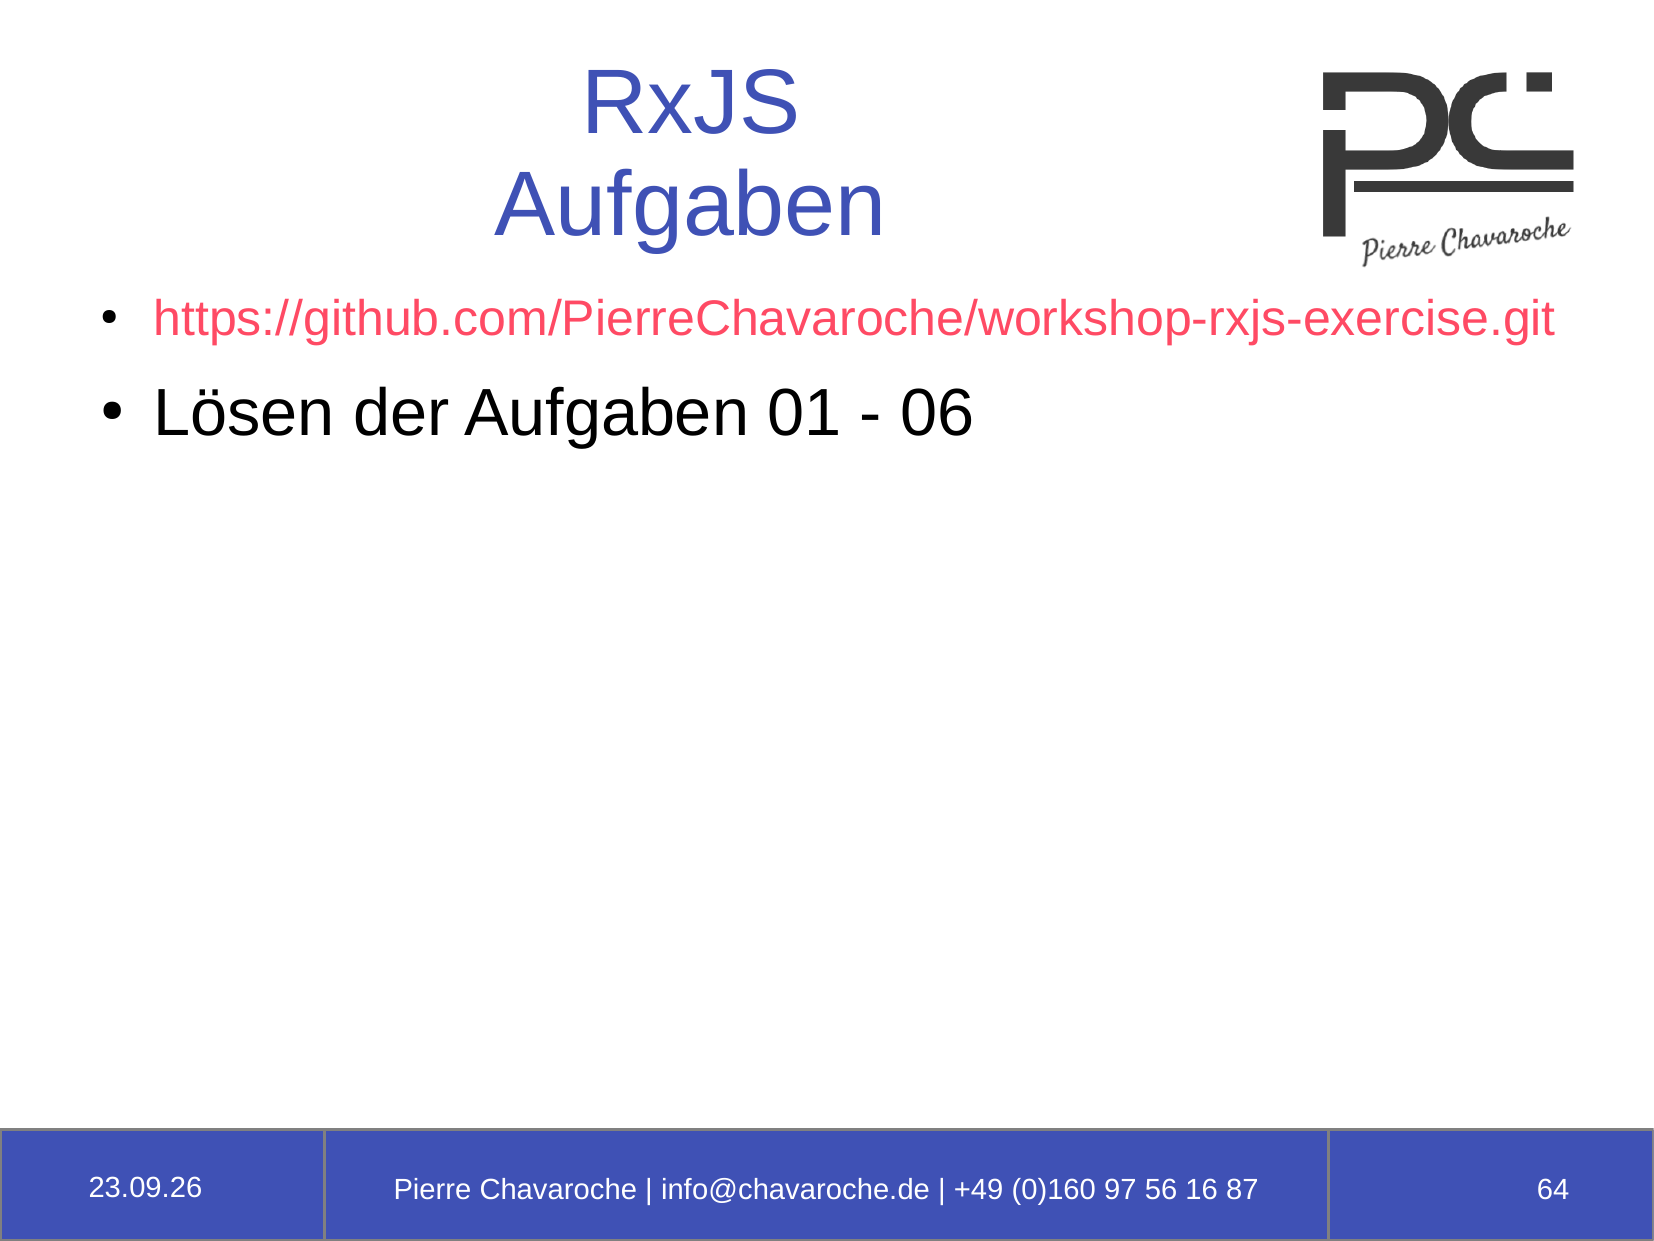

# RxJS Aufgaben
https://github.com/PierreChavaroche/workshop-rxjs-exercise.git
Lösen der Aufgaben 01 - 06
Pierre Chavaroche | info@chavaroche.de | +49 (0)160 97 56 16 87
64